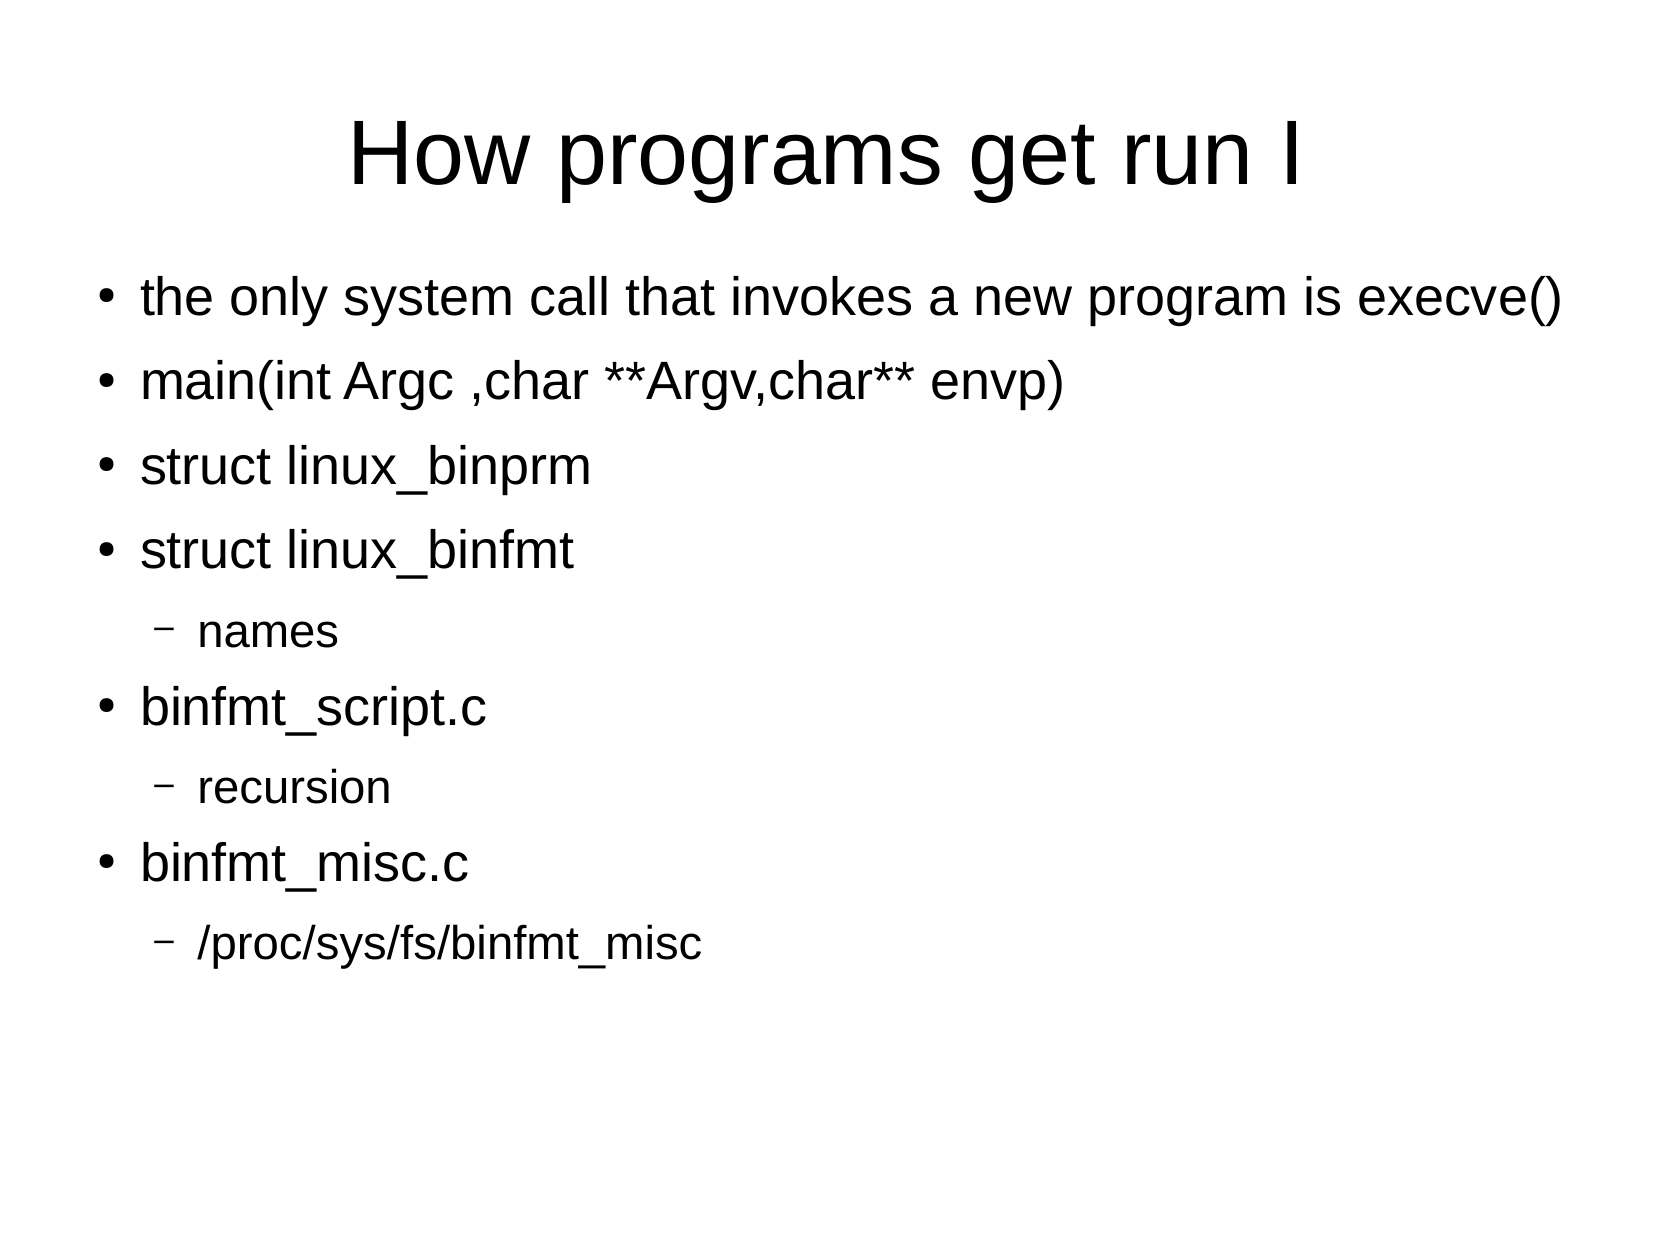

# How programs get run I
the only system call that invokes a new program is execve()
main(int Argc ,char **Argv,char** envp)
struct linux_binprm
struct linux_binfmt
names
binfmt_script.c
recursion
binfmt_misc.c
/proc/sys/fs/binfmt_misc